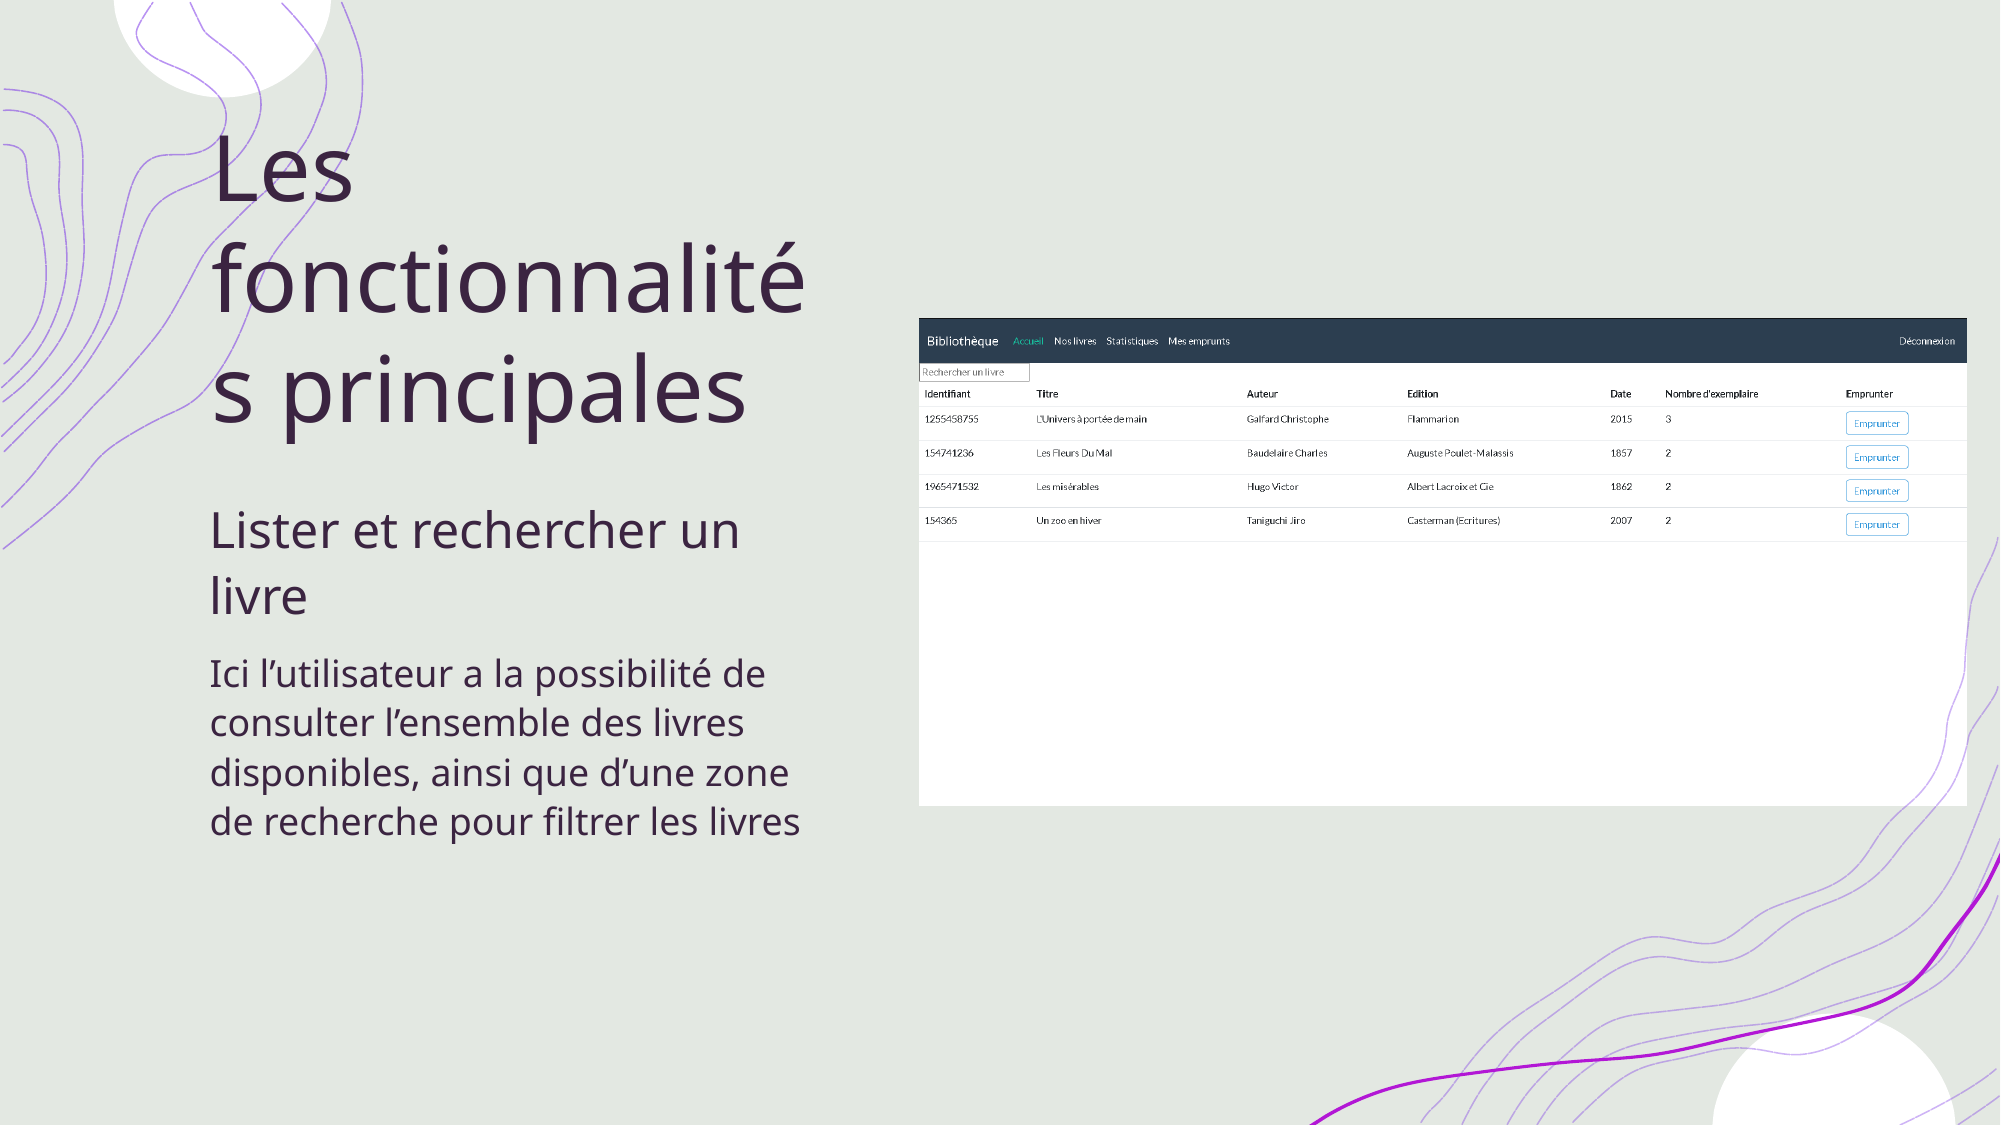

# Les fonctionnalités principales
Lister et rechercher un livre
Ici l’utilisateur a la possibilité de consulter l’ensemble des livres disponibles, ainsi que d’une zone de recherche pour filtrer les livres